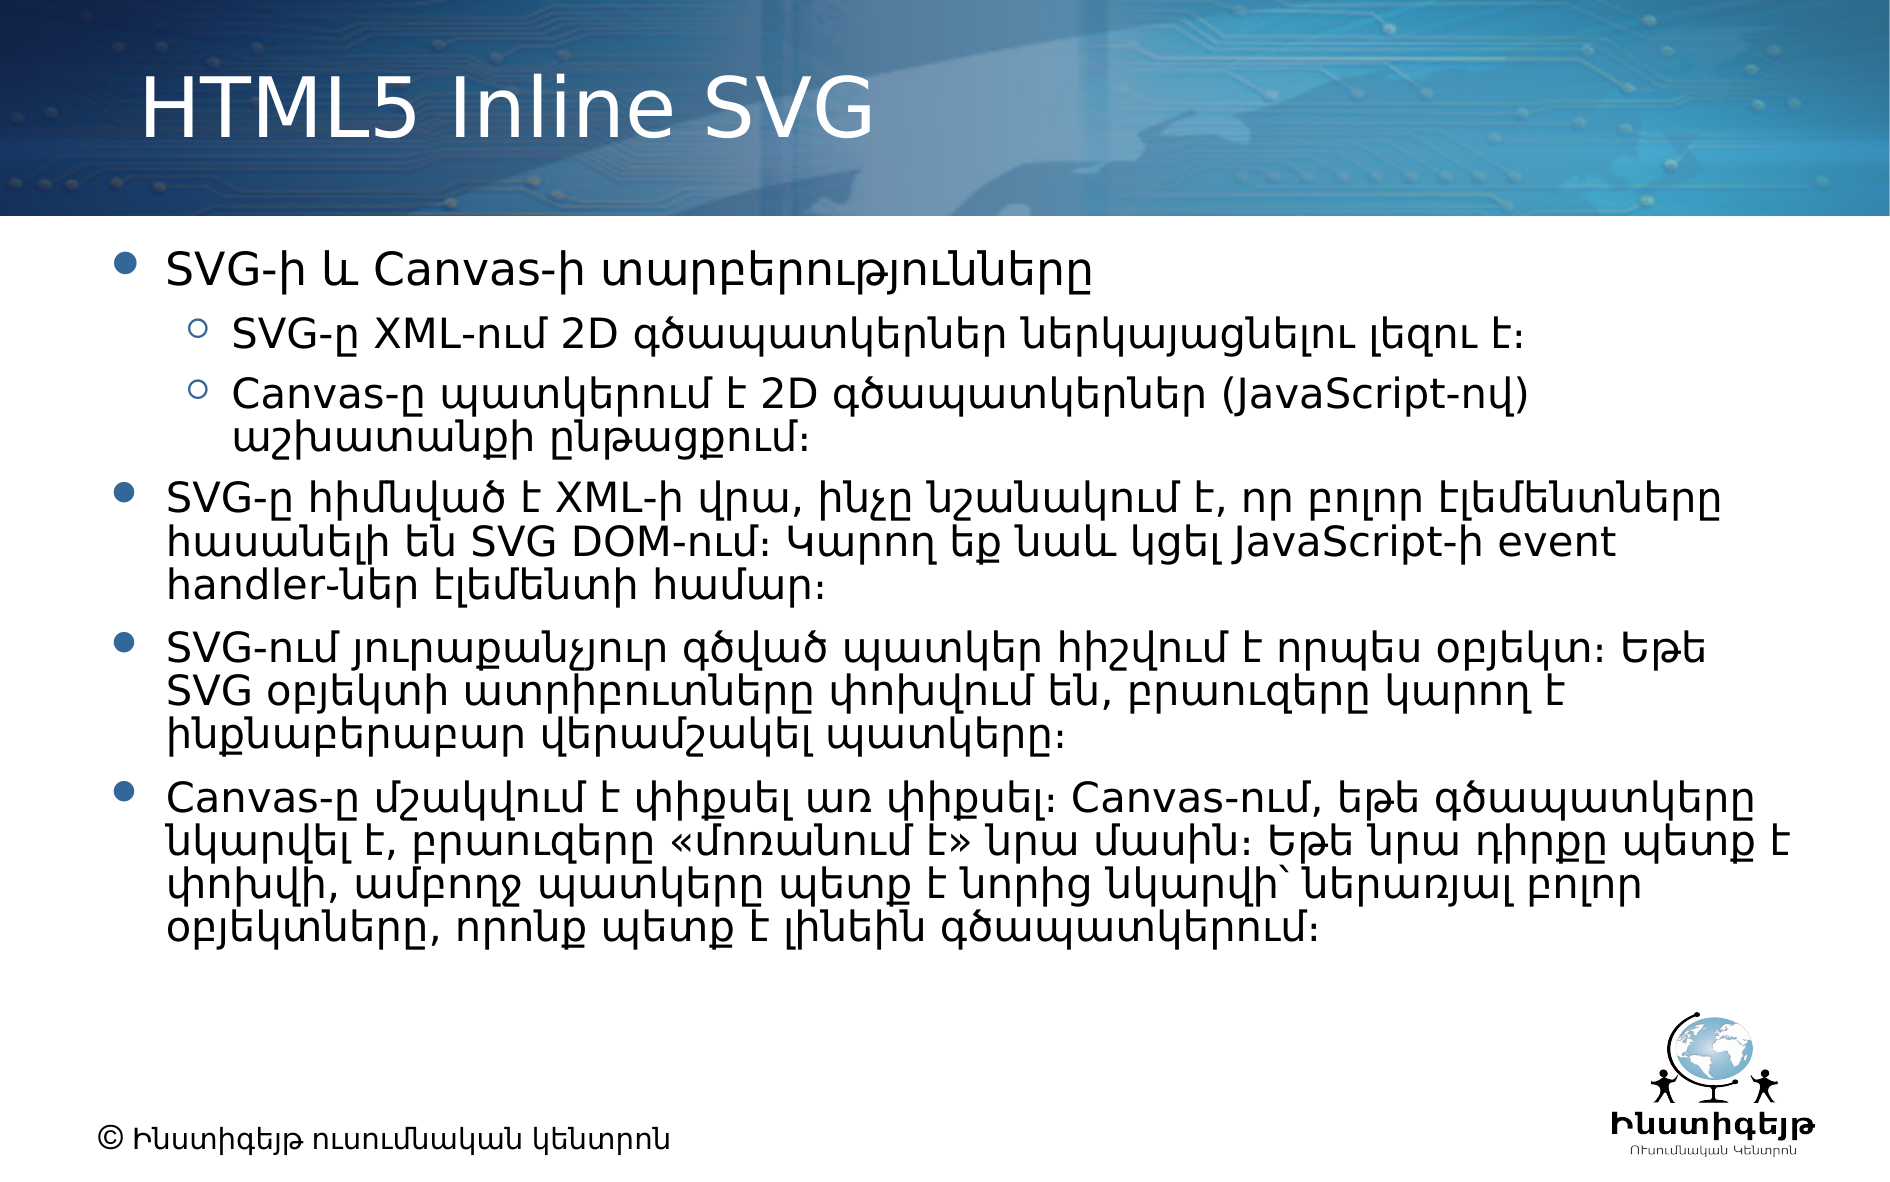

HTML5 Inline SVG
# SVG-ի և Canvas-ի տարբերությունները
SVG-ը XML-ում 2D գծապատկերներ ներկայացնելու լեզու է։
Canvas-ը պատկերում է 2D գծապատկերներ (JavaScript-ով) աշխատանքի ընթացքում։
SVG-ը հիմնված է XML-ի վրա, ինչը նշանակում է, որ բոլոր էլեմենտները հասանելի են SVG DOM-ում։ Կարող եք նաև կցել JavaScript-ի event handler֊ներ էլեմենտի համար։
SVG-ում յուրաքանչյուր գծված պատկեր հիշվում է որպես օբյեկտ։ Եթե SVG օբյեկտի ատրիբուտները փոխվում են, բրաուզերը կարող է ինքնաբերաբար վերամշակել պատկերը։
Canvas-ը մշակվում է փիքսել առ փիքսել։ Canvas-ում, եթե գծապատկերը նկարվել է, բրաուզերը «մոռանում է» նրա մասին։ Եթե նրա դիրքը պետք է փոխվի, ամբողջ պատկերը պետք է նորից նկարվի՝ ներառյալ բոլոր օբյեկտները, որոնք պետք է լինեին գծապատկերում։